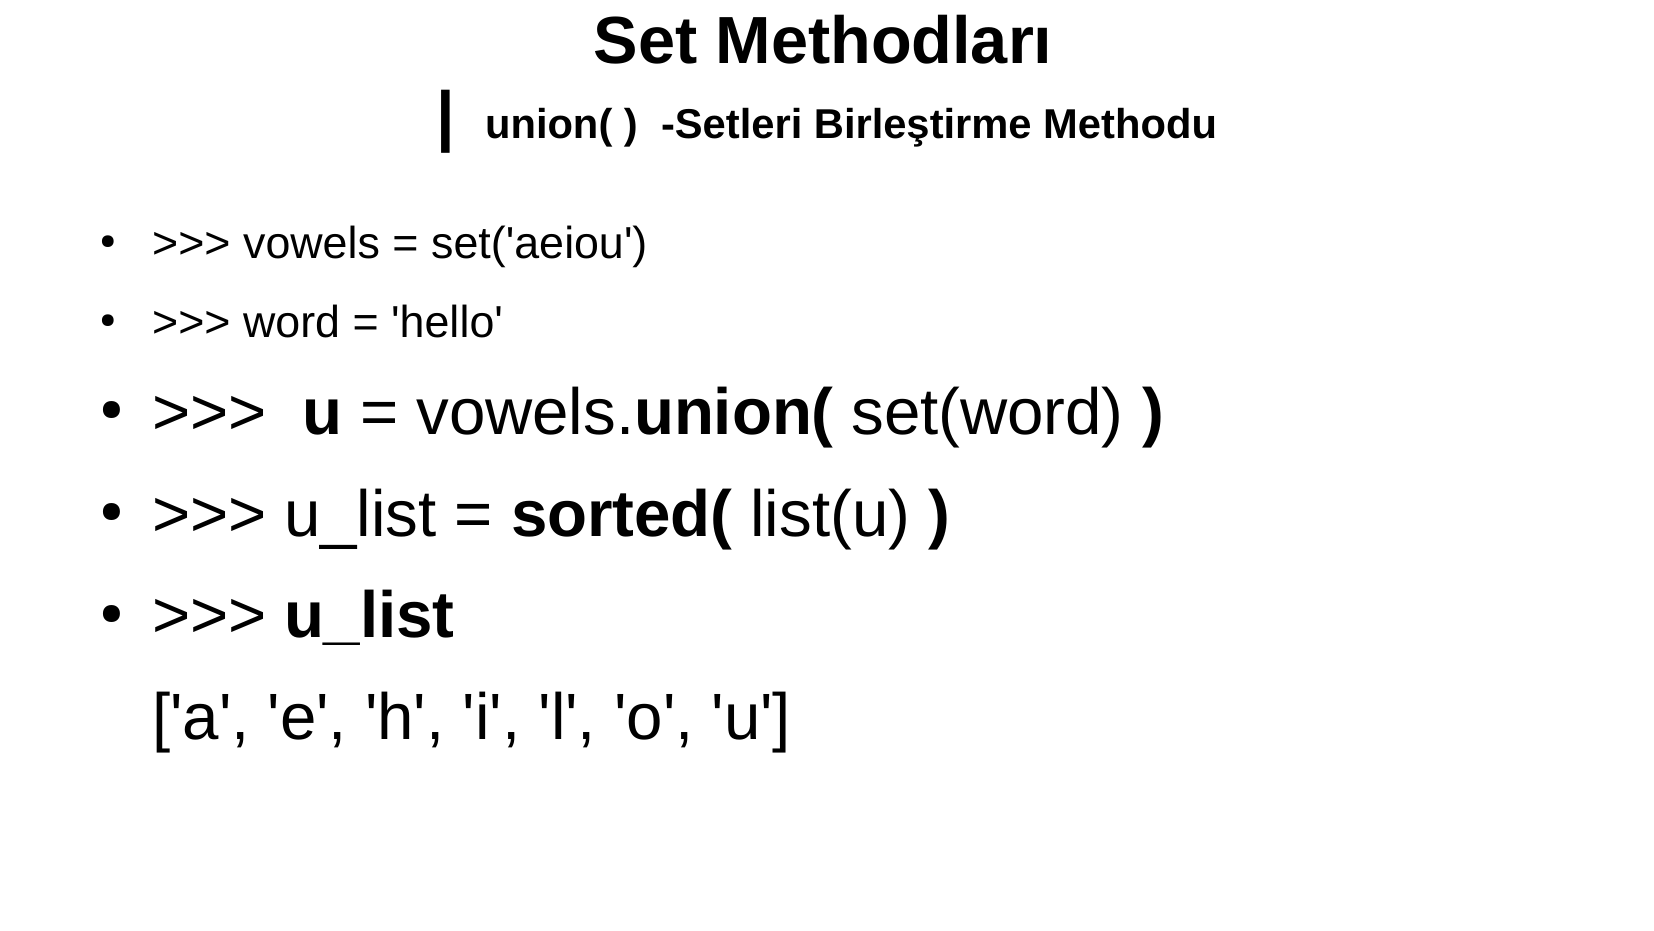

# Set Methodları | union( ) -Setleri Birleştirme Methodu
>>> vowels = set('aeiou')
>>> word = 'hello'
>>> u = vowels.union( set(word) )
>>> u_list = sorted( list(u) )
>>> u_list
['a', 'e', 'h', 'i', 'l', 'o', 'u']